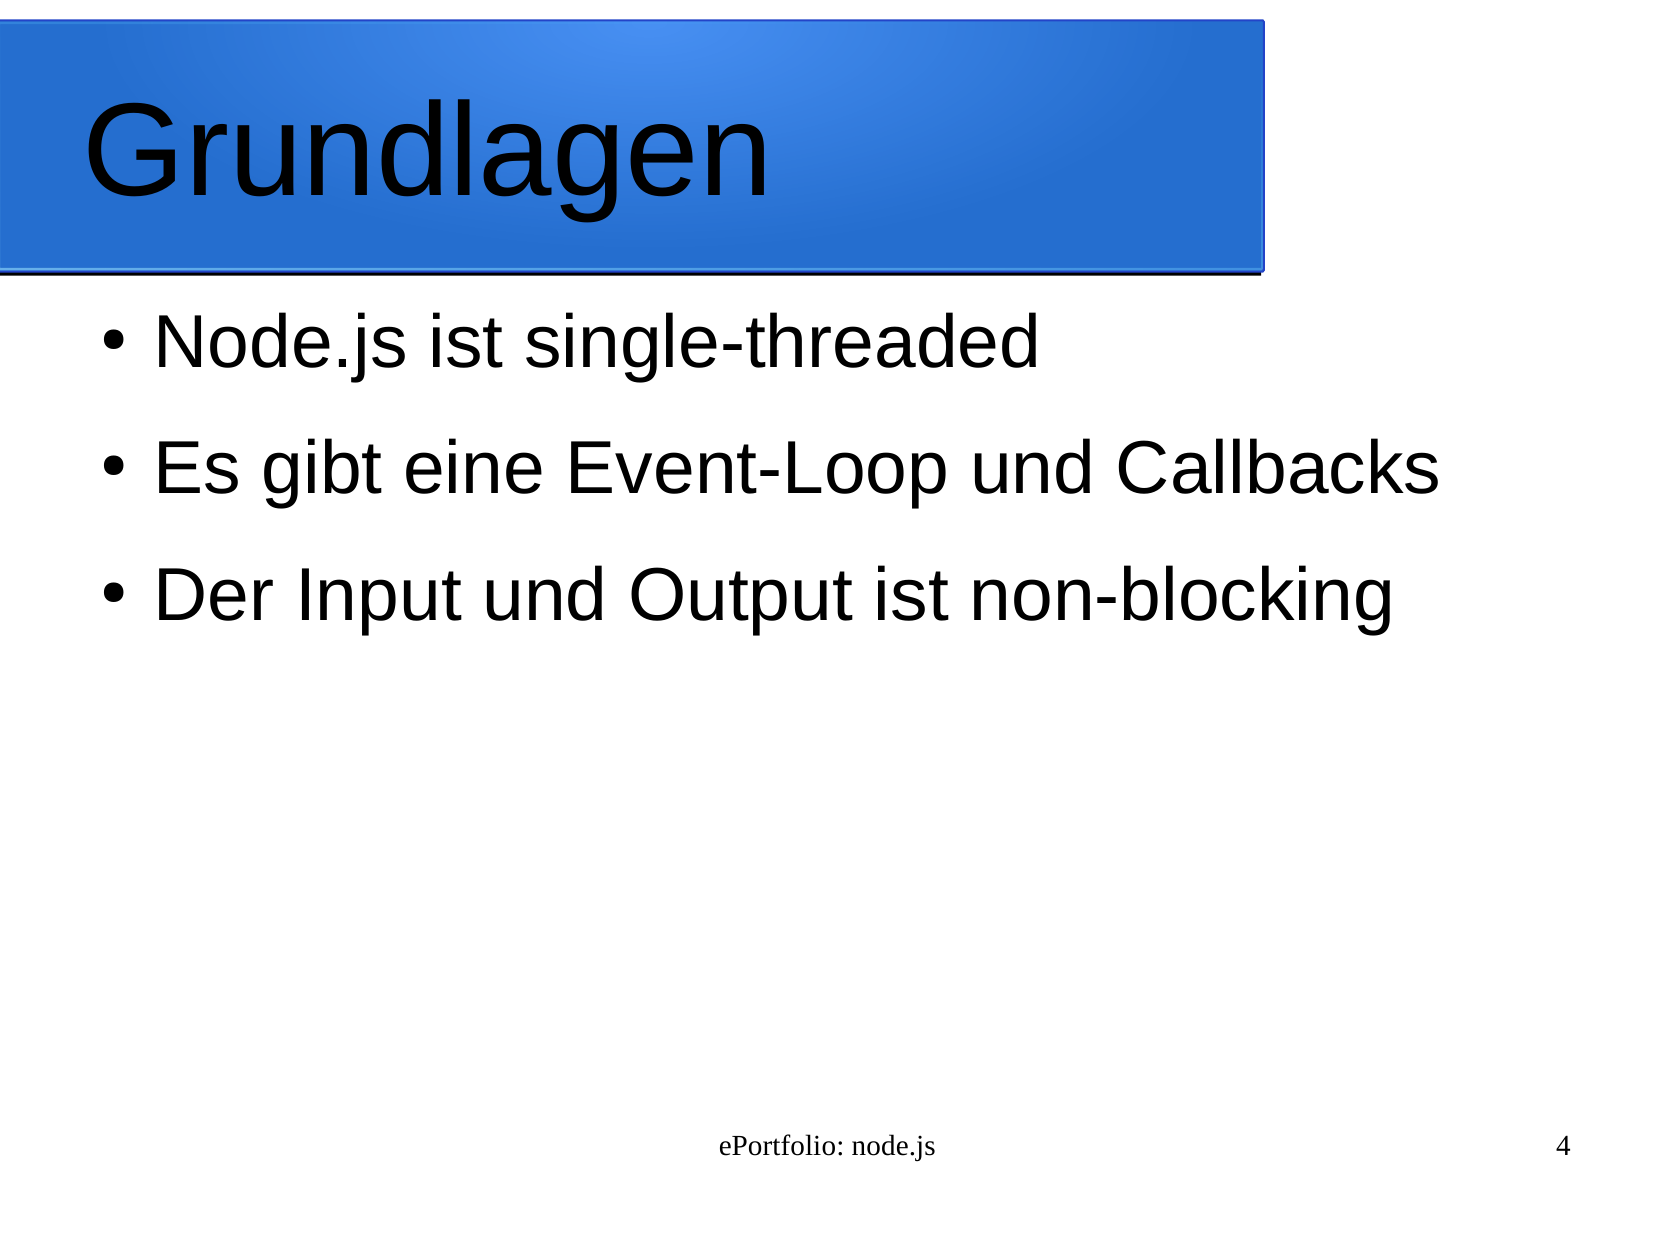

# Grundlagen
Node.js ist single-threaded
Es gibt eine Event-Loop und Callbacks
Der Input und Output ist non-blocking
ePortfolio: node.js
4